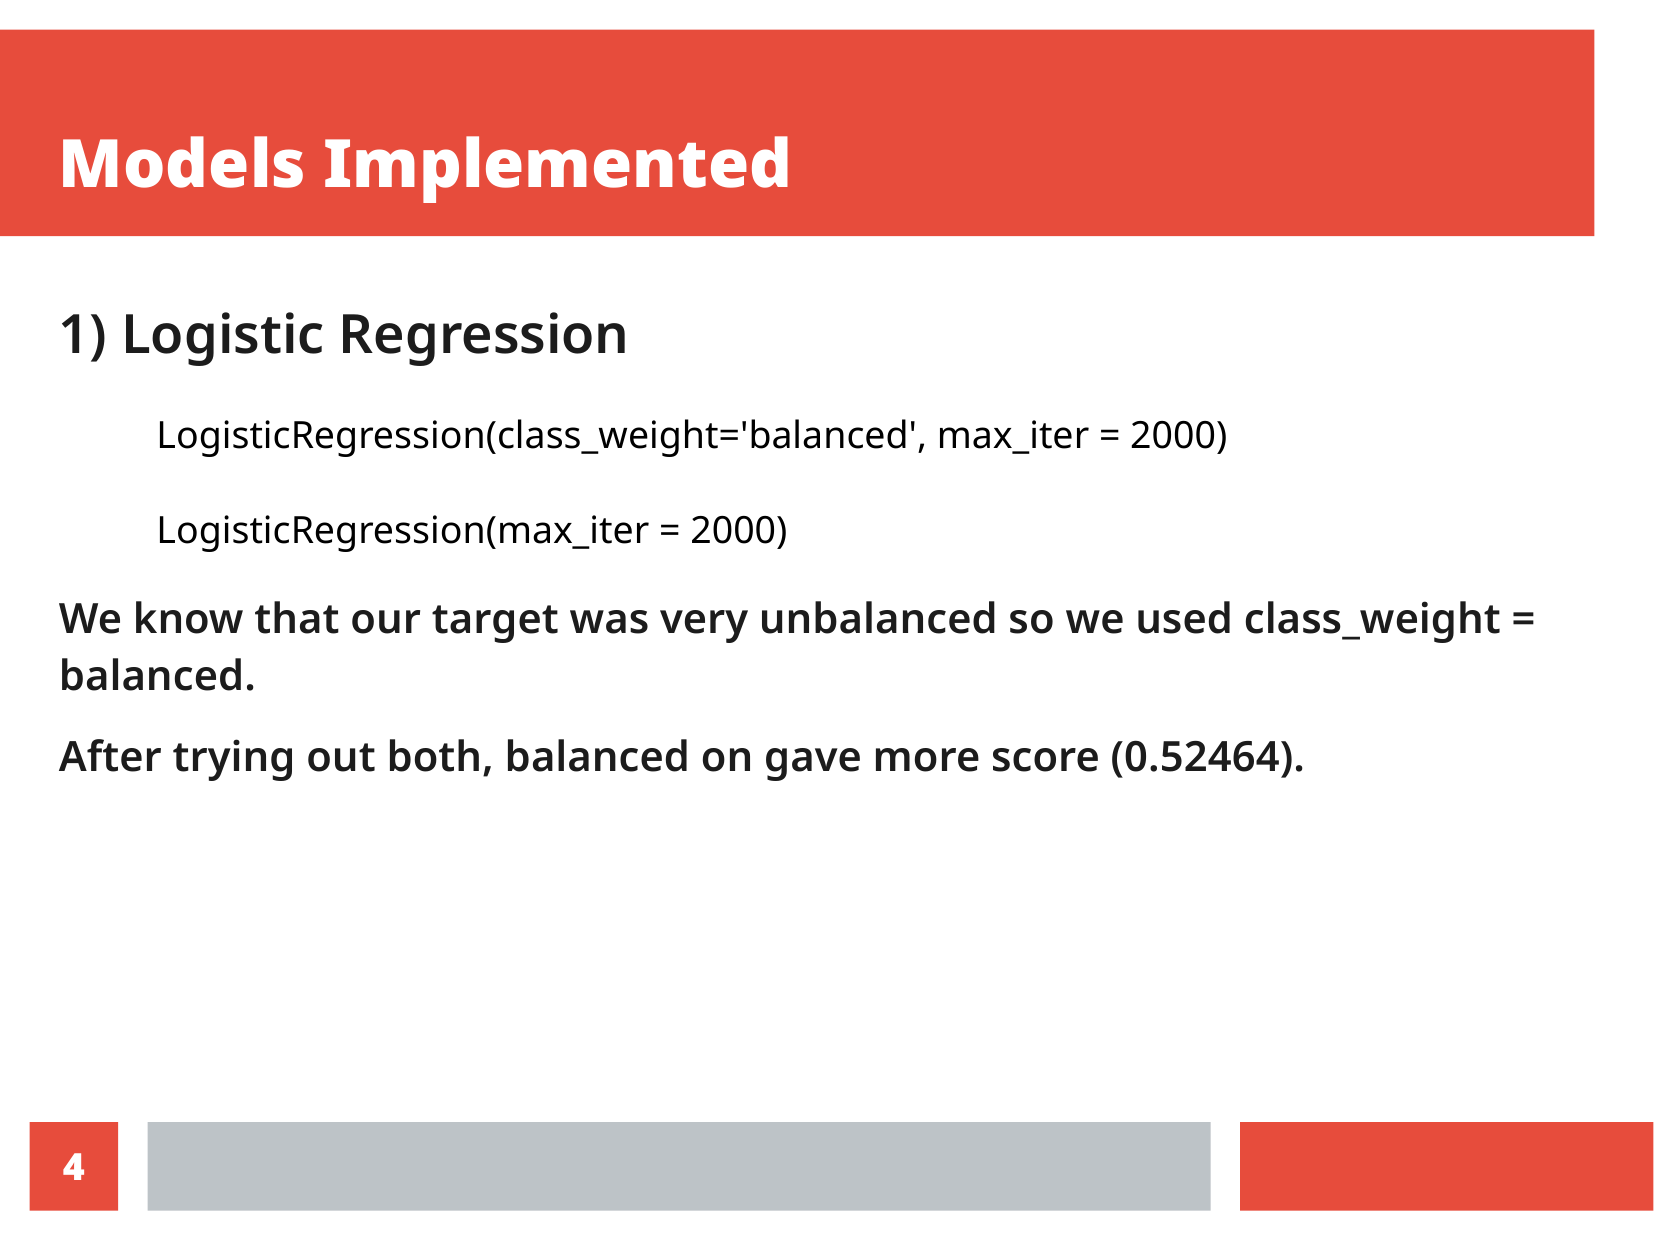

# Models Implemented
1) Logistic Regression
We know that our target was very unbalanced so we used class_weight = balanced.
After trying out both, balanced on gave more score (0.52464).
LogisticRegression(class_weight='balanced', max_iter = 2000)
LogisticRegression(max_iter = 2000)
4